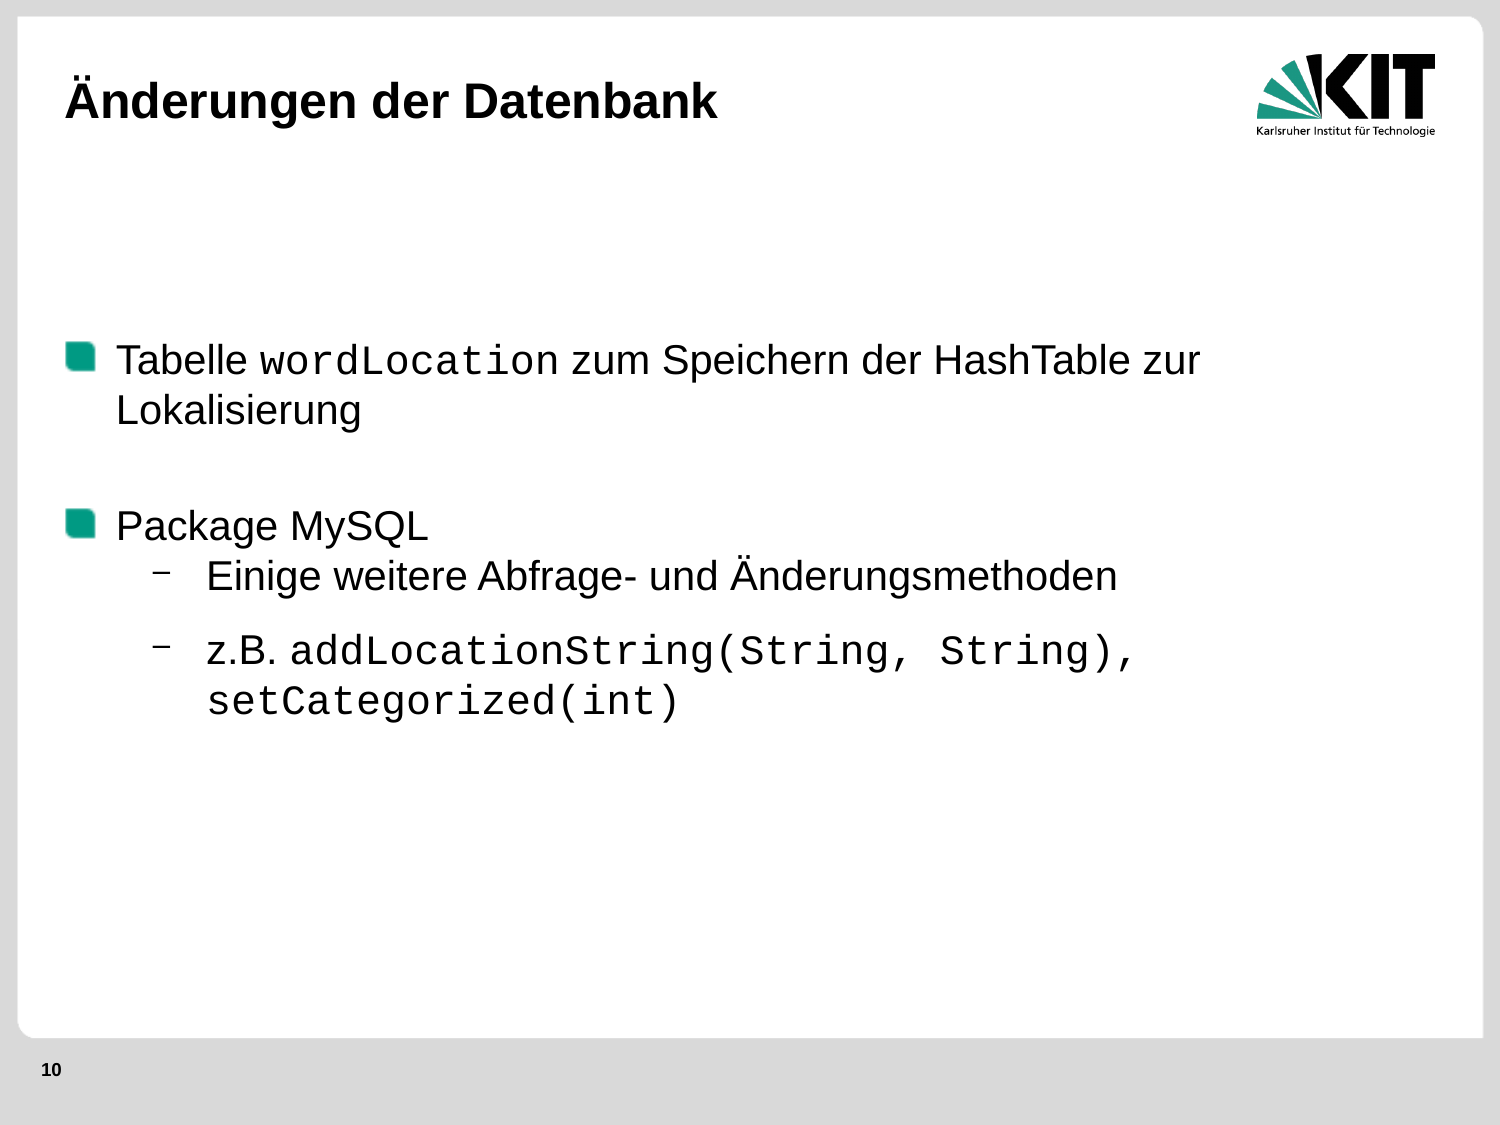

# Änderungen der Datenbank
Tabelle wordLocation zum Speichern der HashTable zur Lokalisierung
Package MySQL
Einige weitere Abfrage- und Änderungsmethoden
z.B. addLocationString(String, String), setCategorized(int)